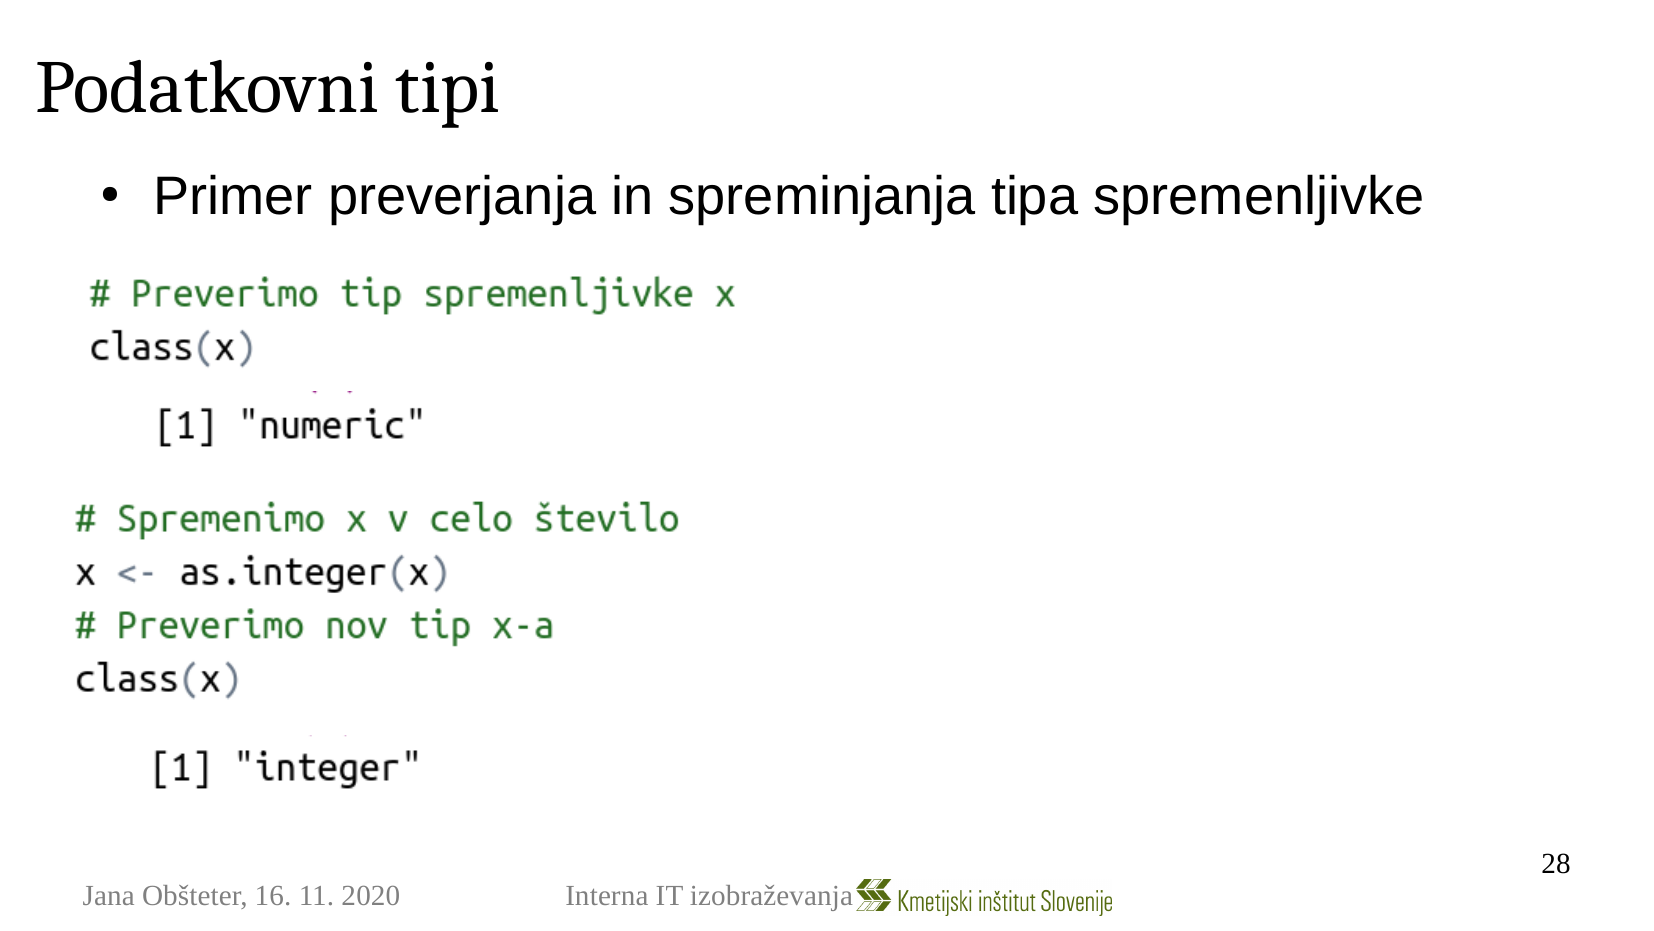

# Podatkovni tipi
Primer preverjanja in spreminjanja tipa spremenljivke
28